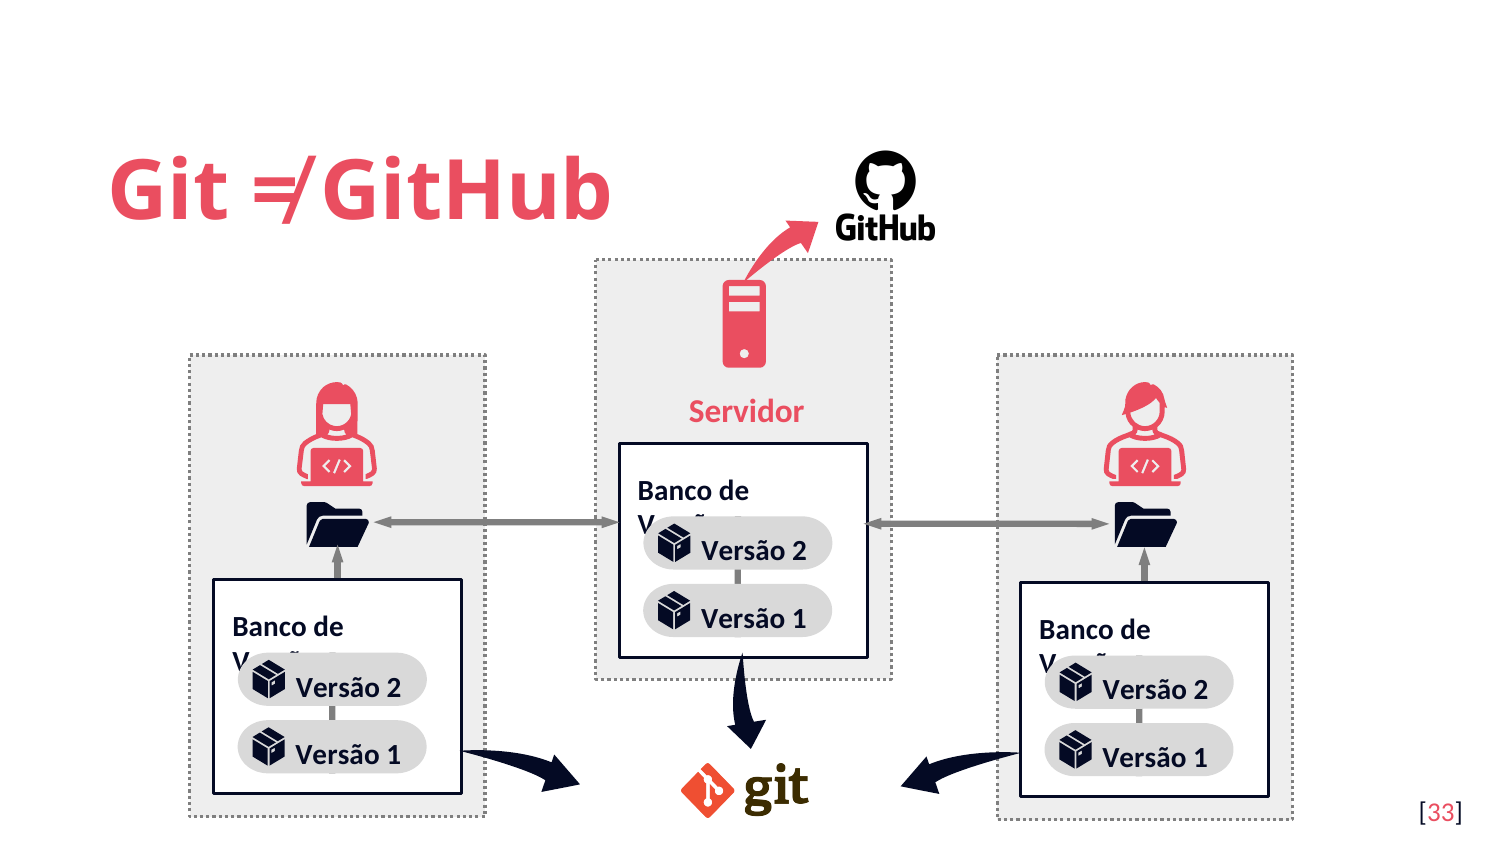

Git ≠ GitHub
Servidor
Banco de Versões
 Versão 2
 Versão 1
Banco de Versões
 Versão 2
 Versão 1
Banco de Versões
 Versão 2
 Versão 1